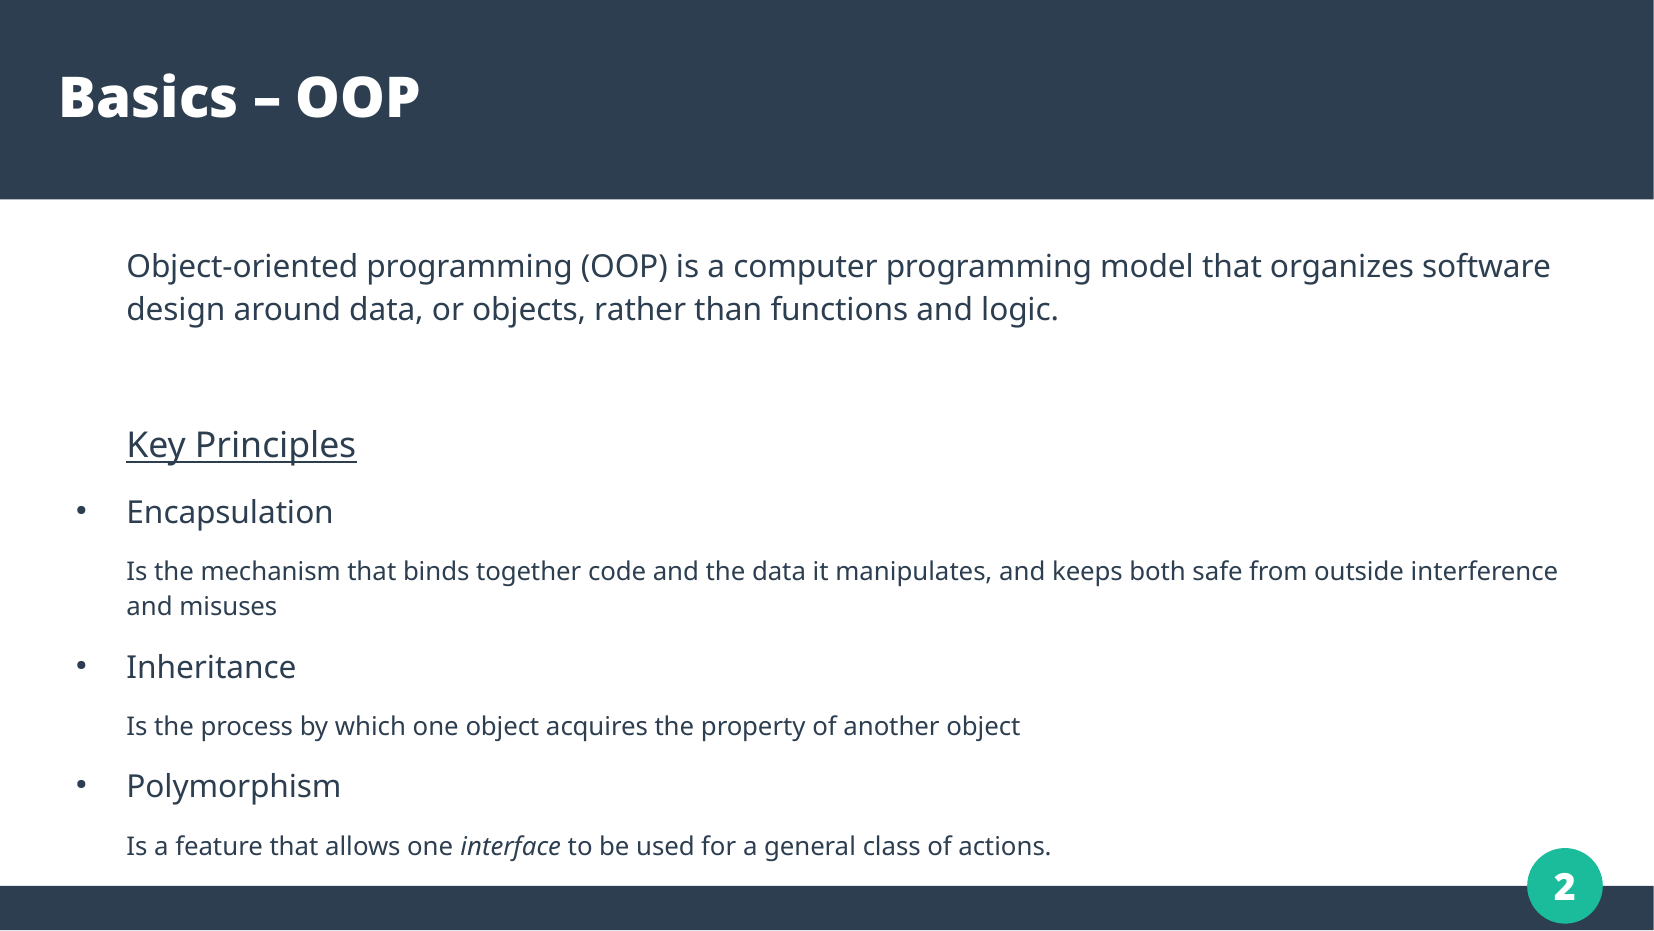

# Basics – OOP
Object-oriented programming (OOP) is a computer programming model that organizes software design around data, or objects, rather than functions and logic.
Key Principles
Encapsulation
Is the mechanism that binds together code and the data it manipulates, and keeps both safe from outside interference and misuses
Inheritance
Is the process by which one object acquires the property of another object
Polymorphism
Is a feature that allows one interface to be used for a general class of actions.